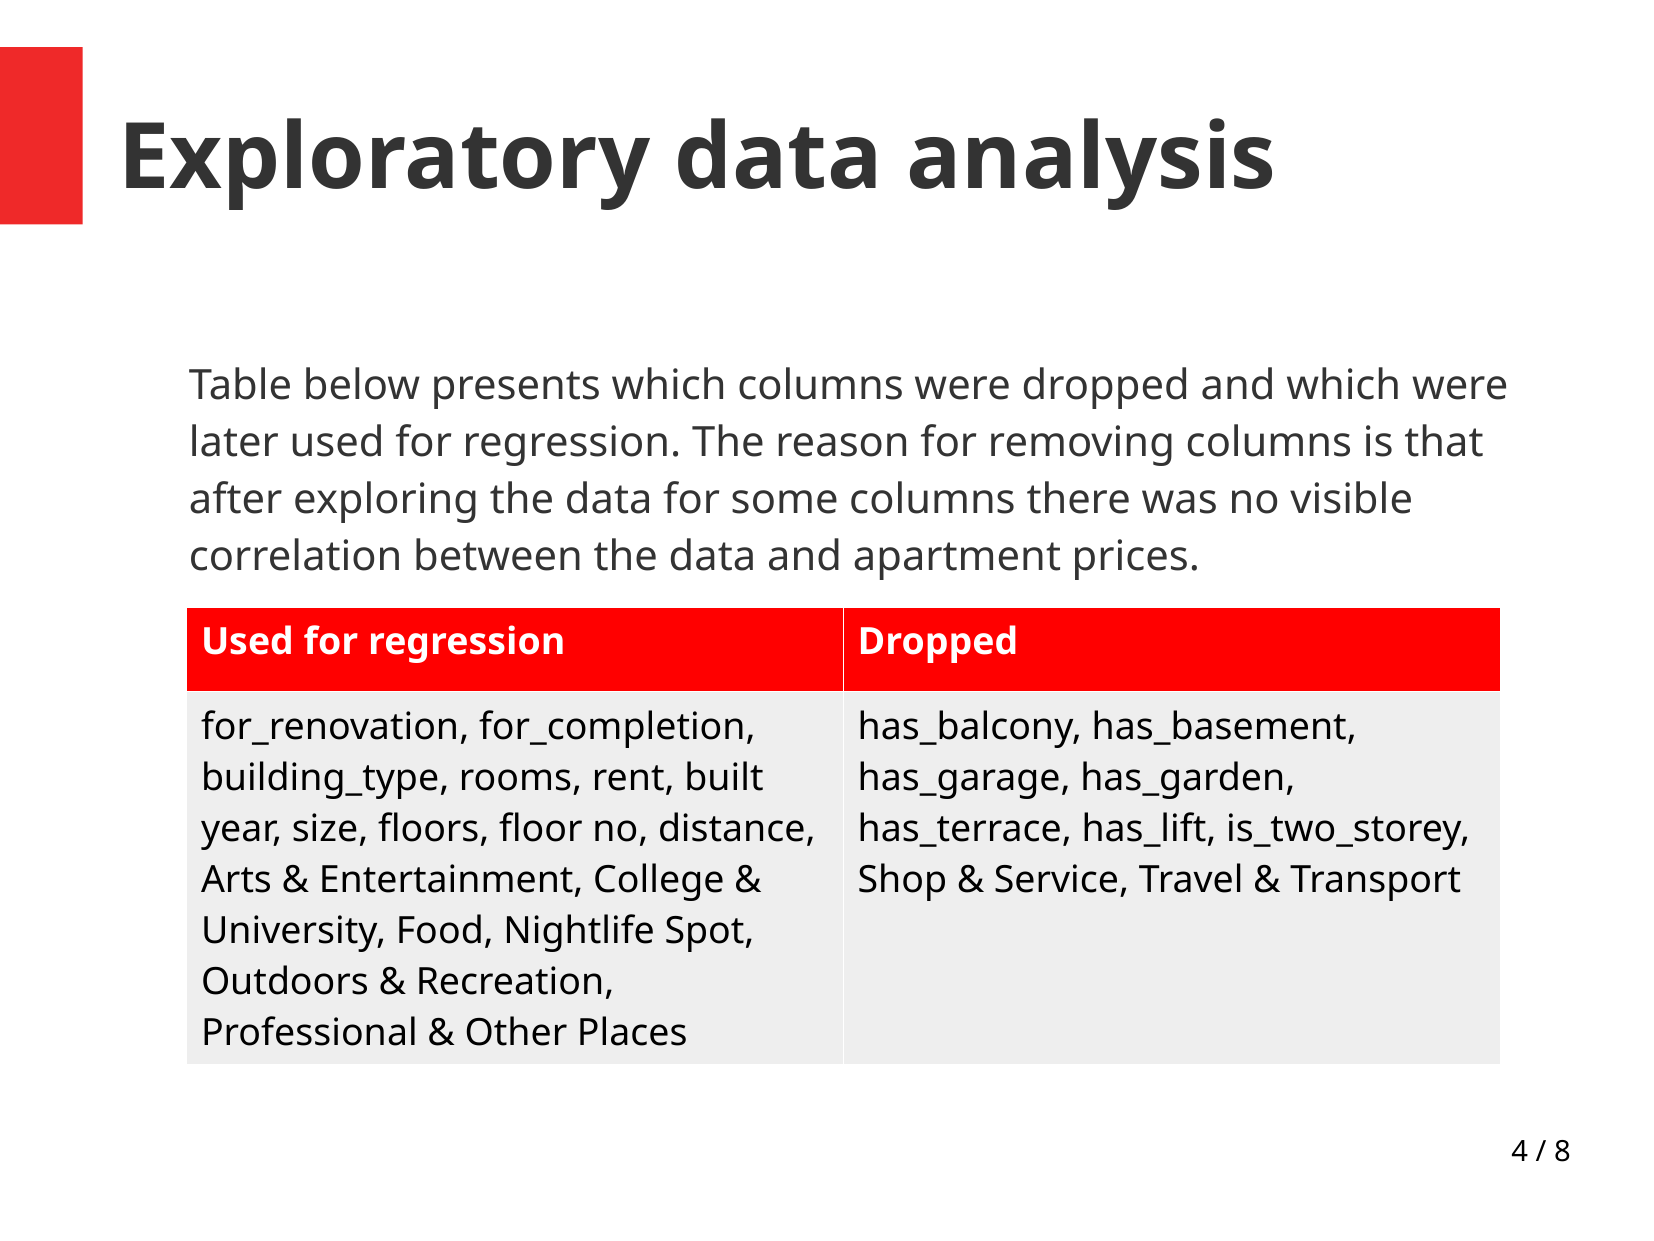

# Exploratory data analysis
Table below presents which columns were dropped and which were later used for regression. The reason for removing columns is that after exploring the data for some columns there was no visible correlation between the data and apartment prices.
| Used for regression | Dropped |
| --- | --- |
| for\_renovation, for\_completion, building\_type, rooms, rent, built year, size, floors, floor no, distance, Arts & Entertainment, College & University, Food, Nightlife Spot, Outdoors & Recreation, Professional & Other Places | has\_balcony, has\_basement, has\_garage, has\_garden, has\_terrace, has\_lift, is\_two\_storey, Shop & Service, Travel & Transport |
4